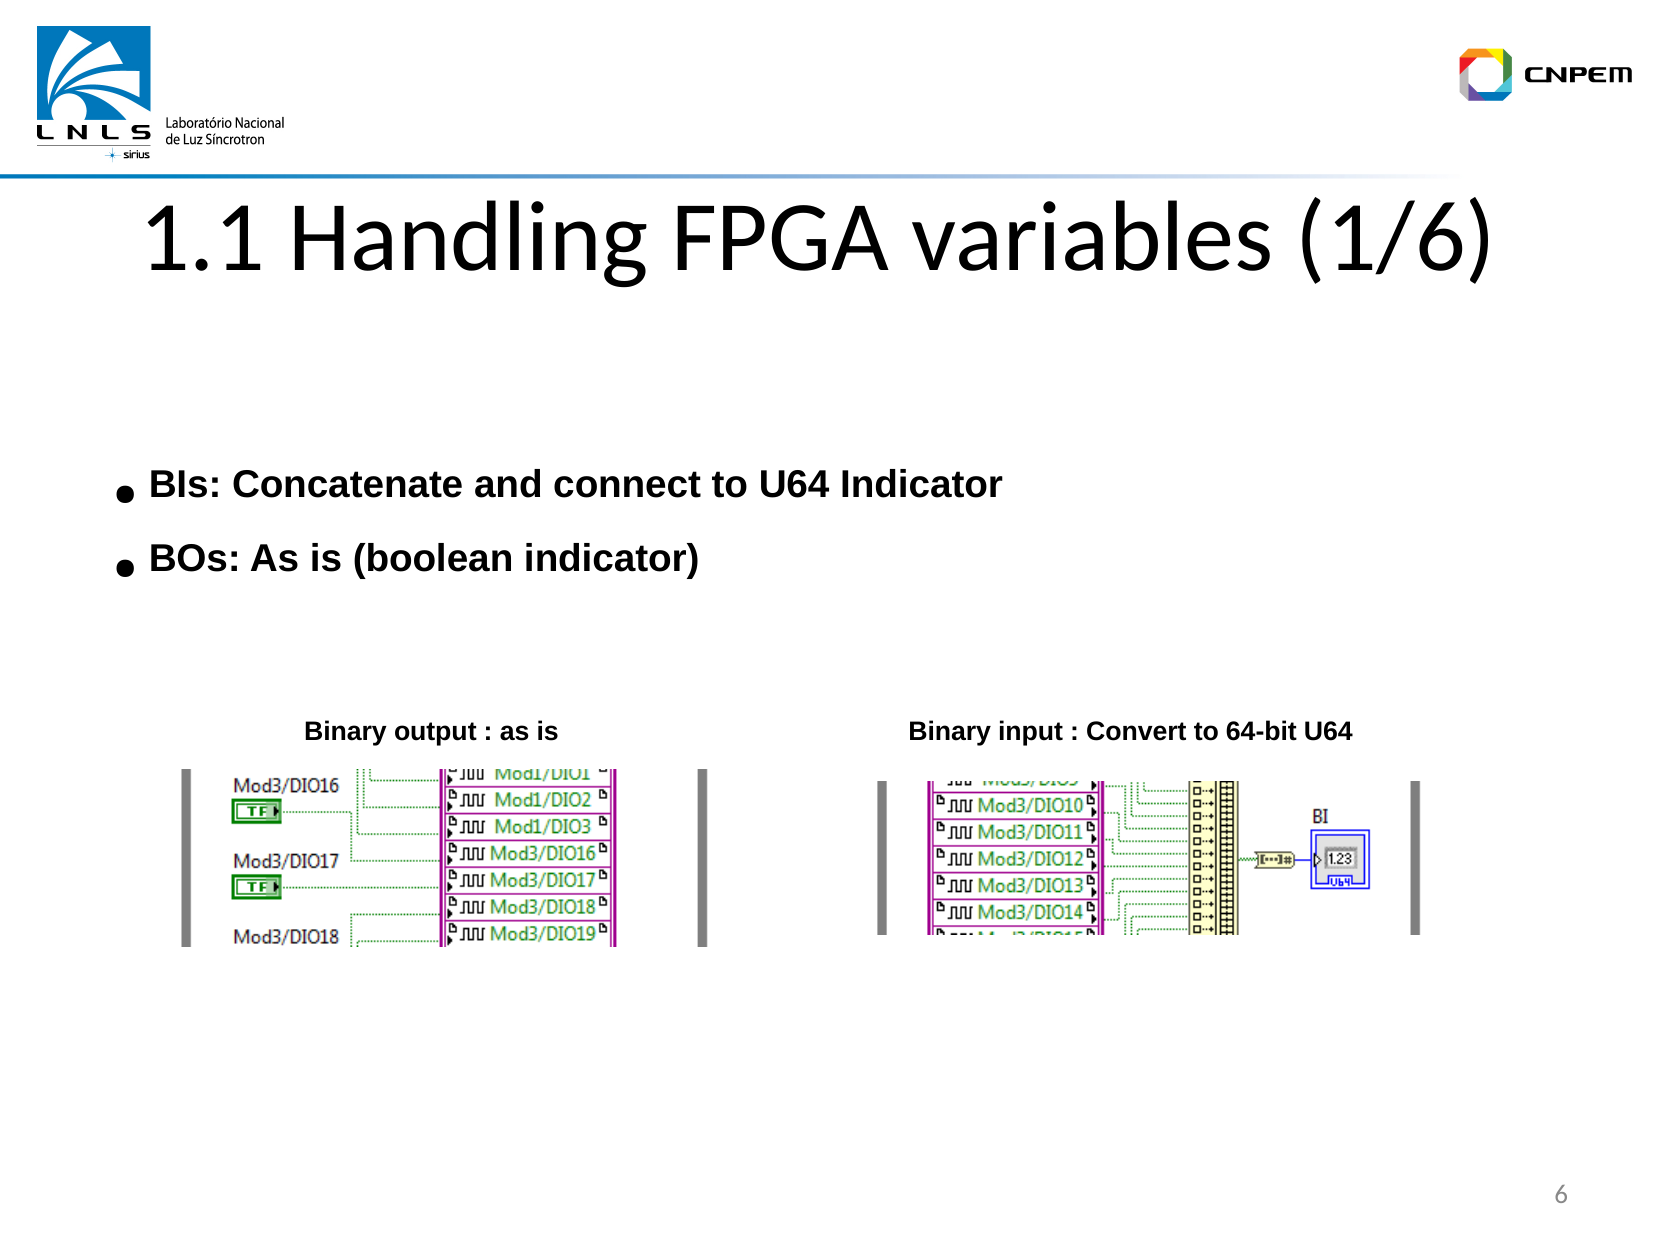

1.1 Handling FPGA variables (1/6)
BIs: Concatenate and connect to U64 Indicator
BOs: As is (boolean indicator)
Binary output : as is
Binary input : Convert to 64-bit U64
6